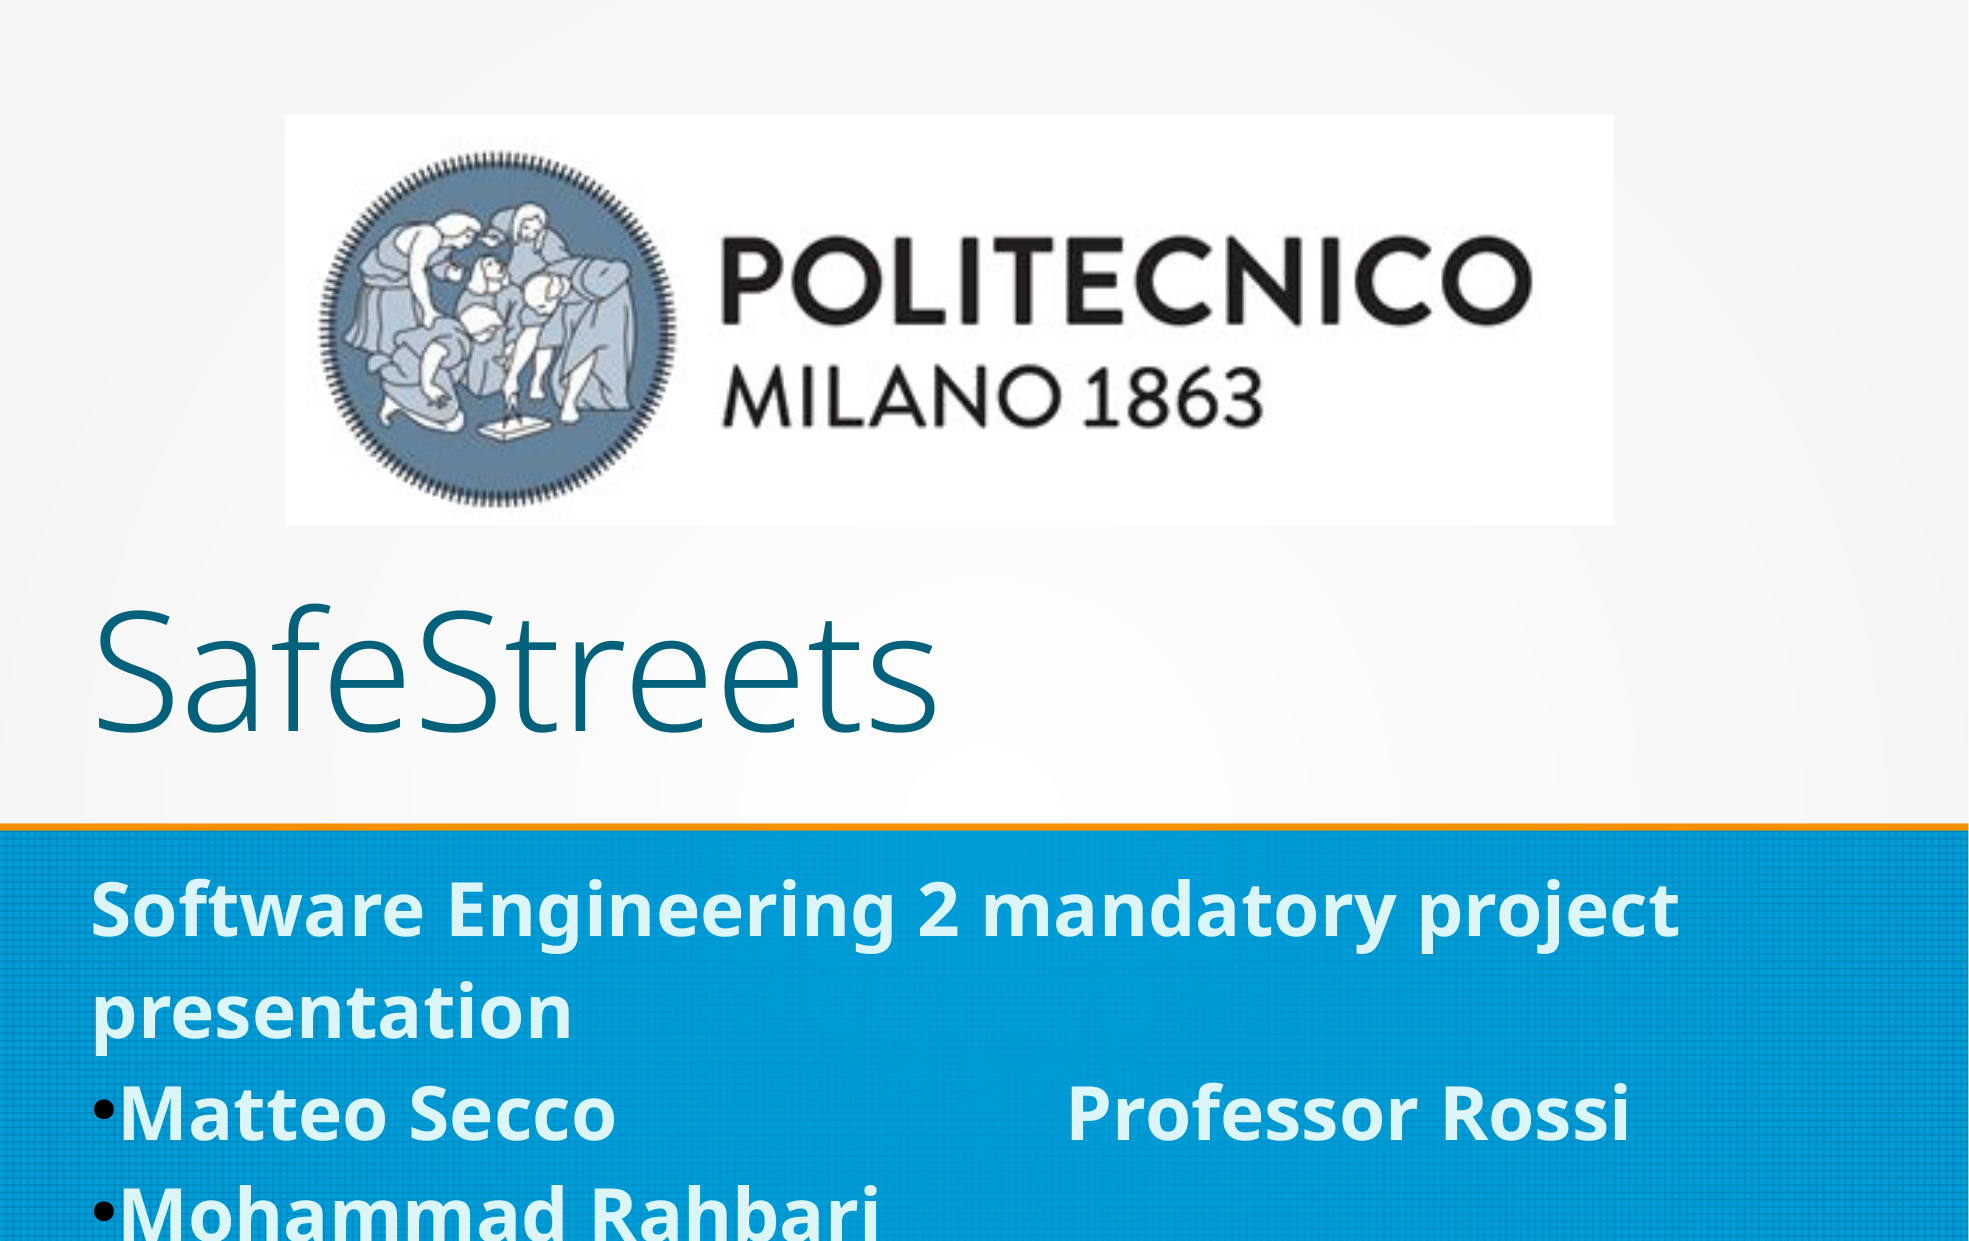

# SafeStreets
Software Engineering 2 mandatory project presentation
Matteo Secco			 			Professor Rossi
Mohammad Rahbari